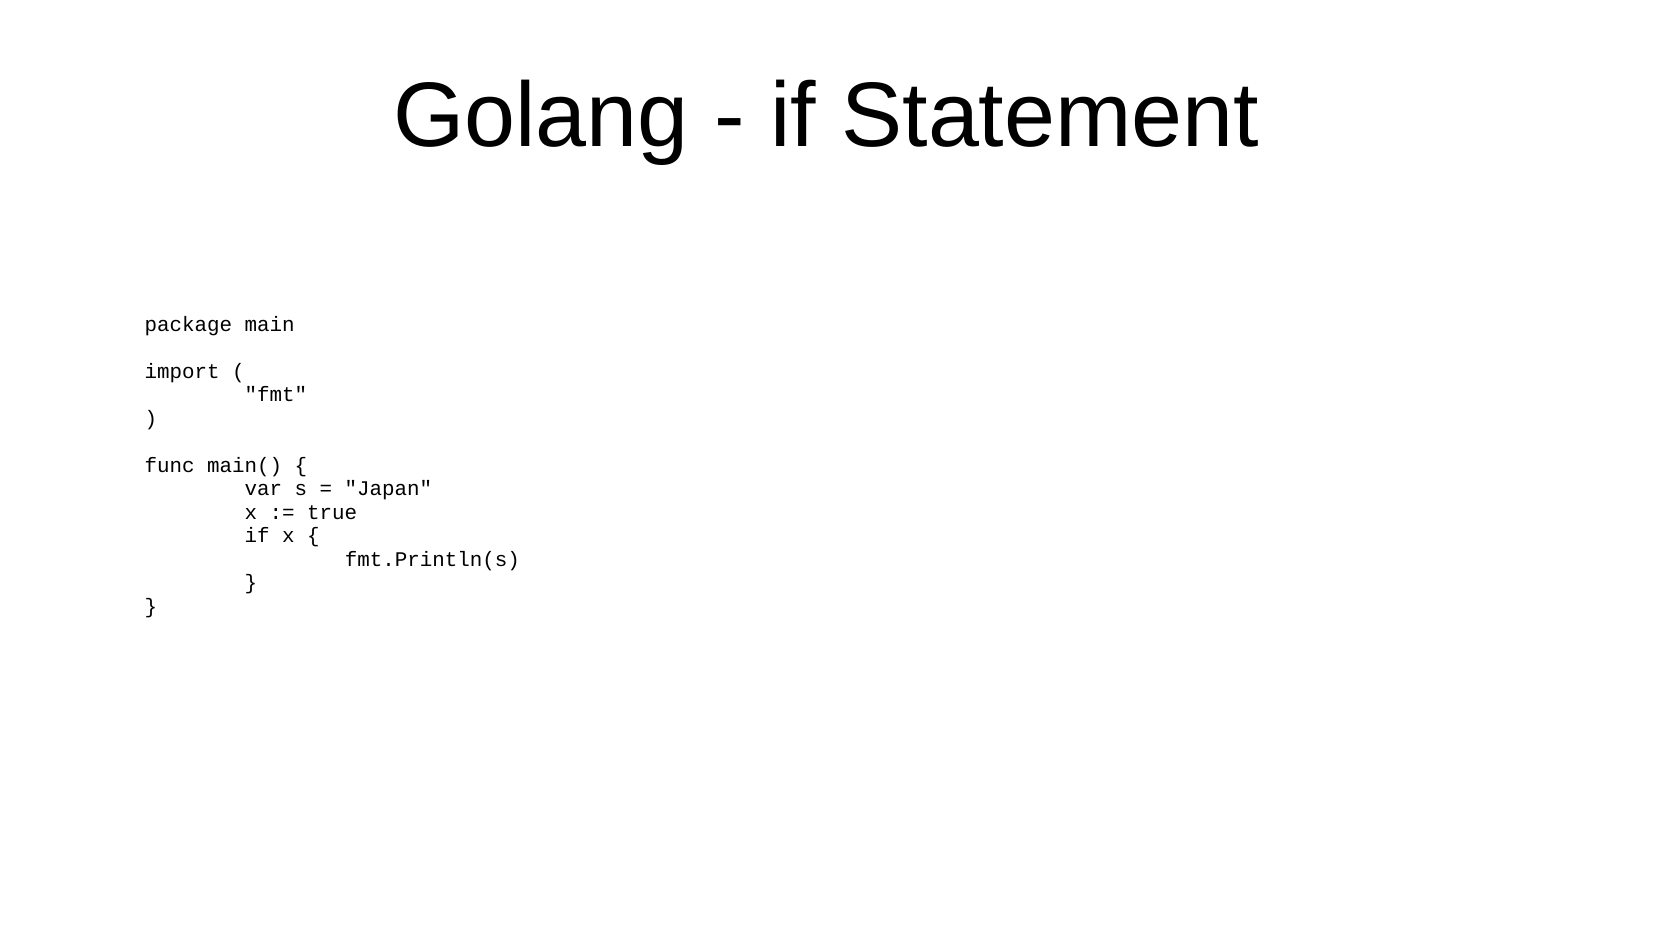

# Golang - if Statement
package main
import (
 "fmt"
)
func main() {
 var s = "Japan"
 x := true
 if x {
 fmt.Println(s)
 }
}